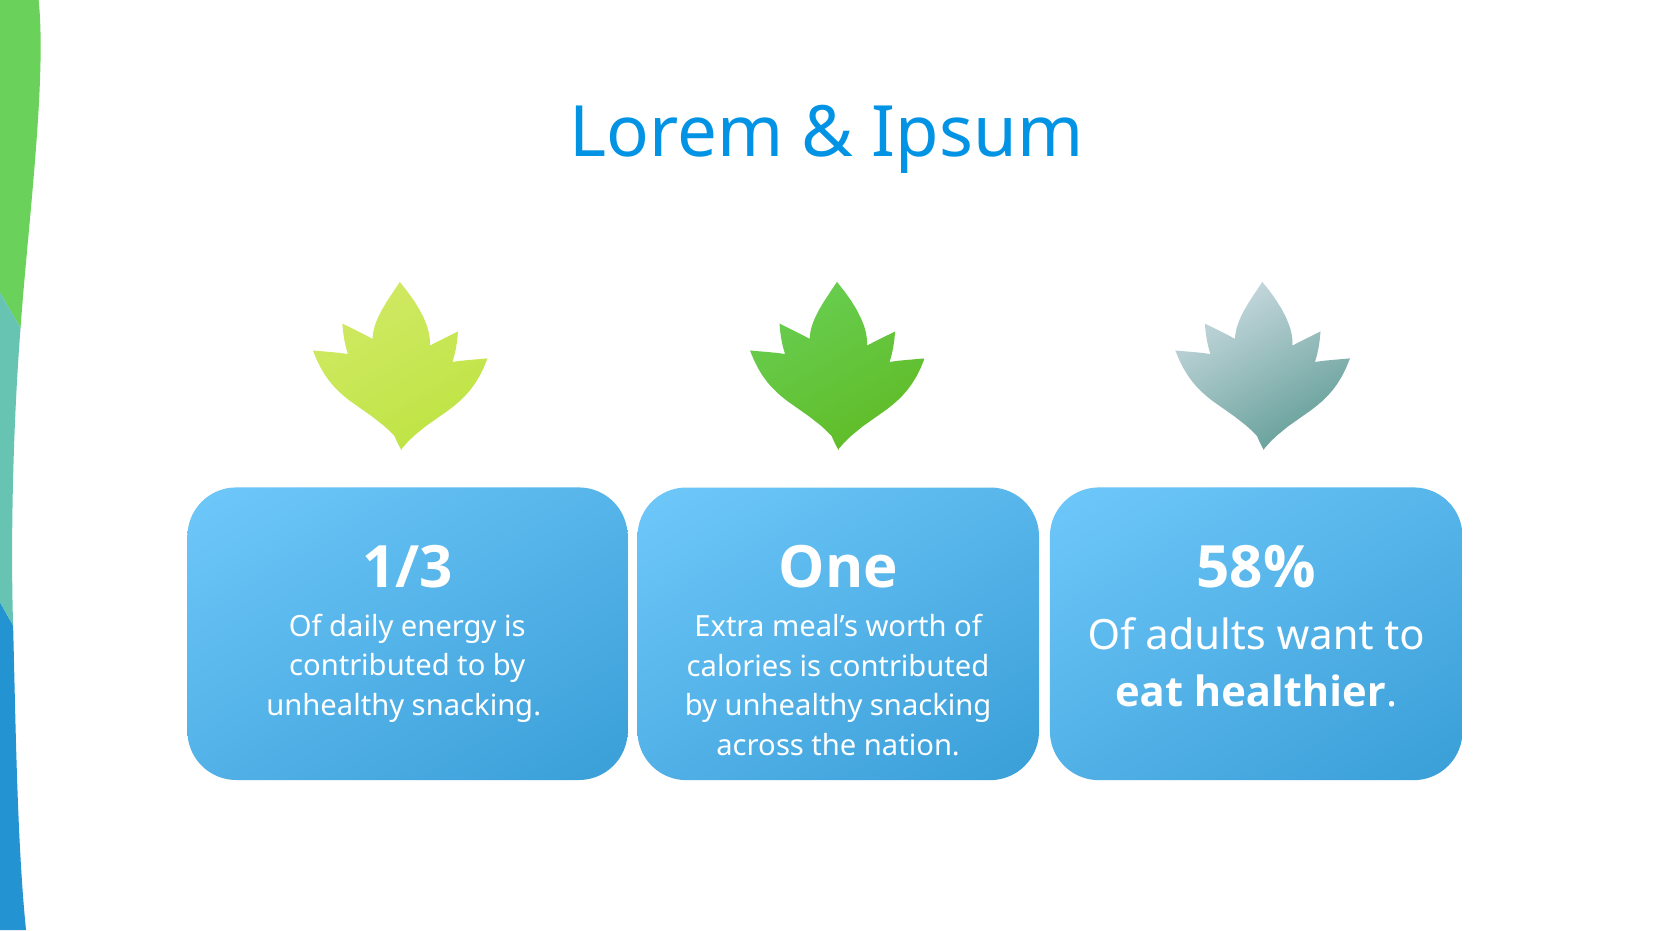

Lorem & Ipsum
1/3
Of daily energy is contributed to by unhealthy snacking.
One
Extra meal’s worth of calories is contributed by unhealthy snacking across the nation.
58%
Of adults want to eat healthier.